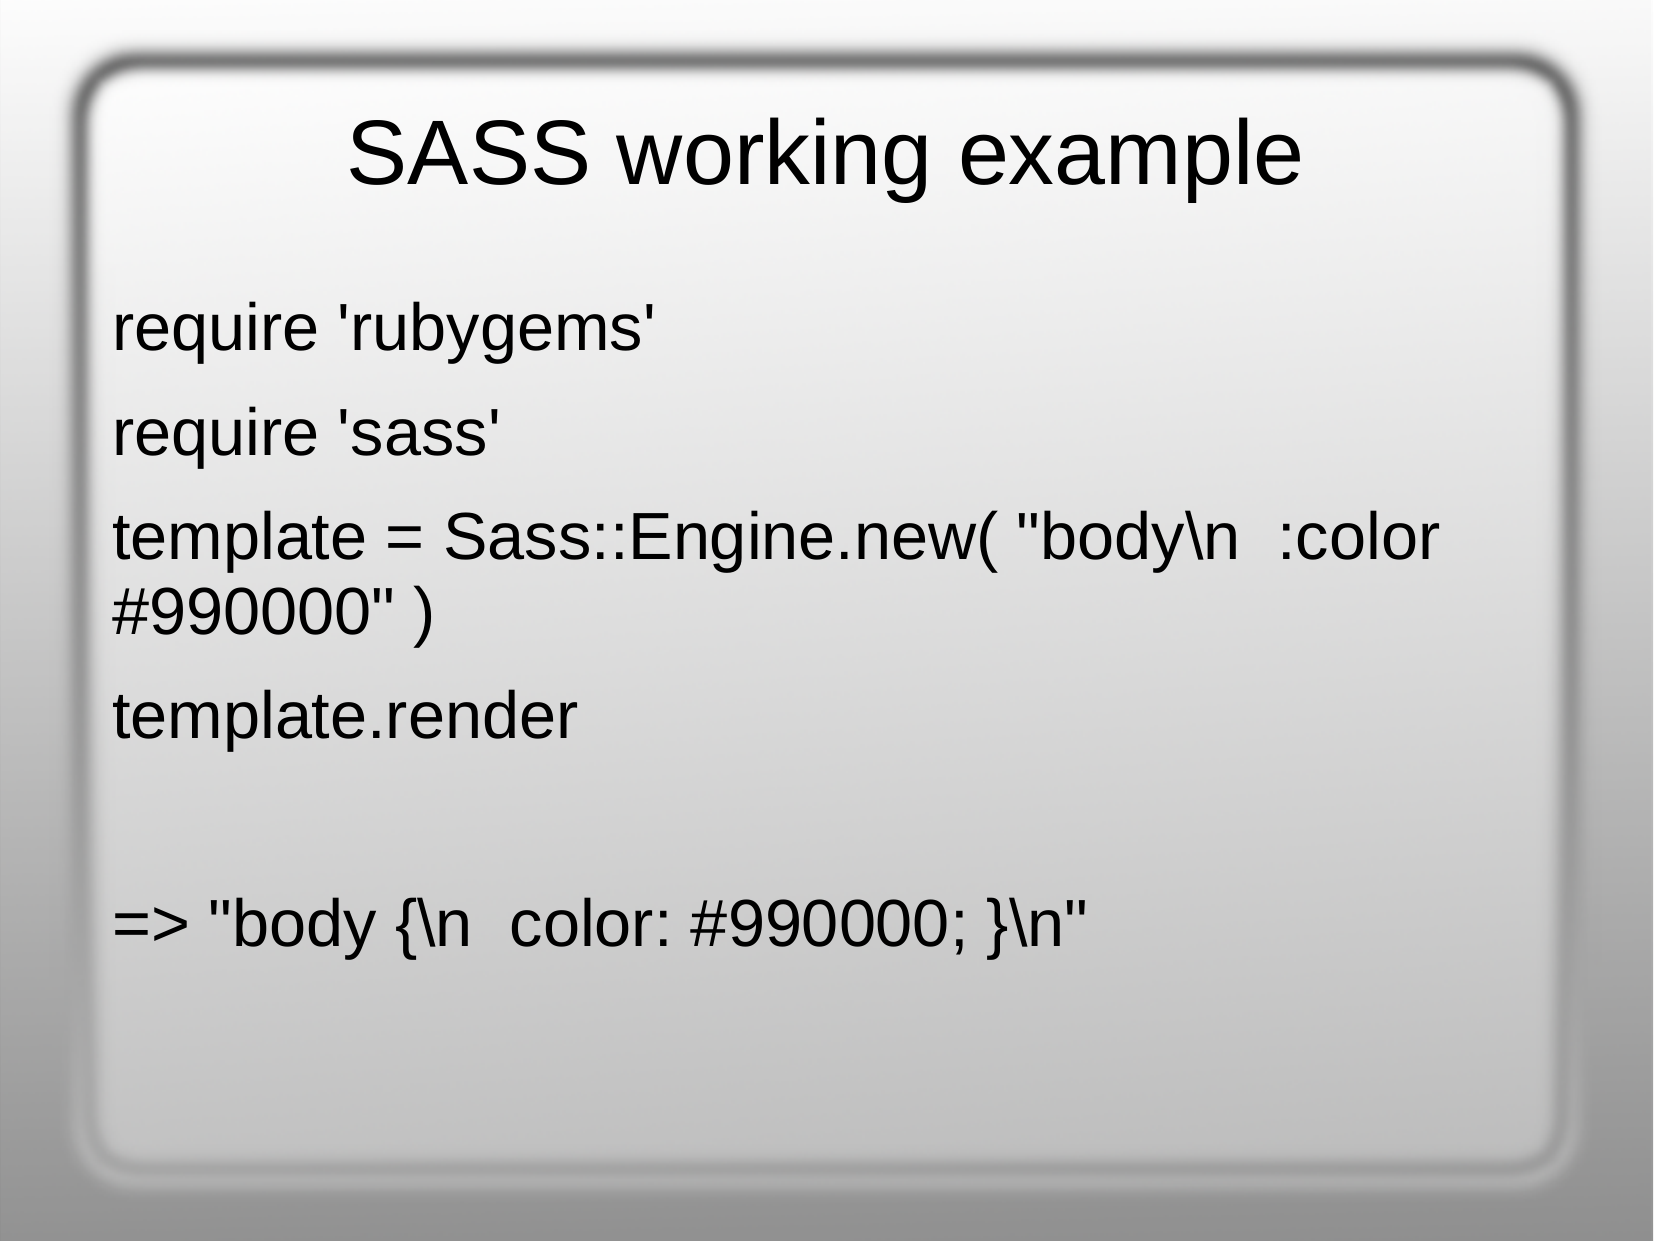

# SASS working example
require 'rubygems'
require 'sass'
template = Sass::Engine.new( "body\n :color #990000" )
template.render
=> "body {\n color: #990000; }\n"